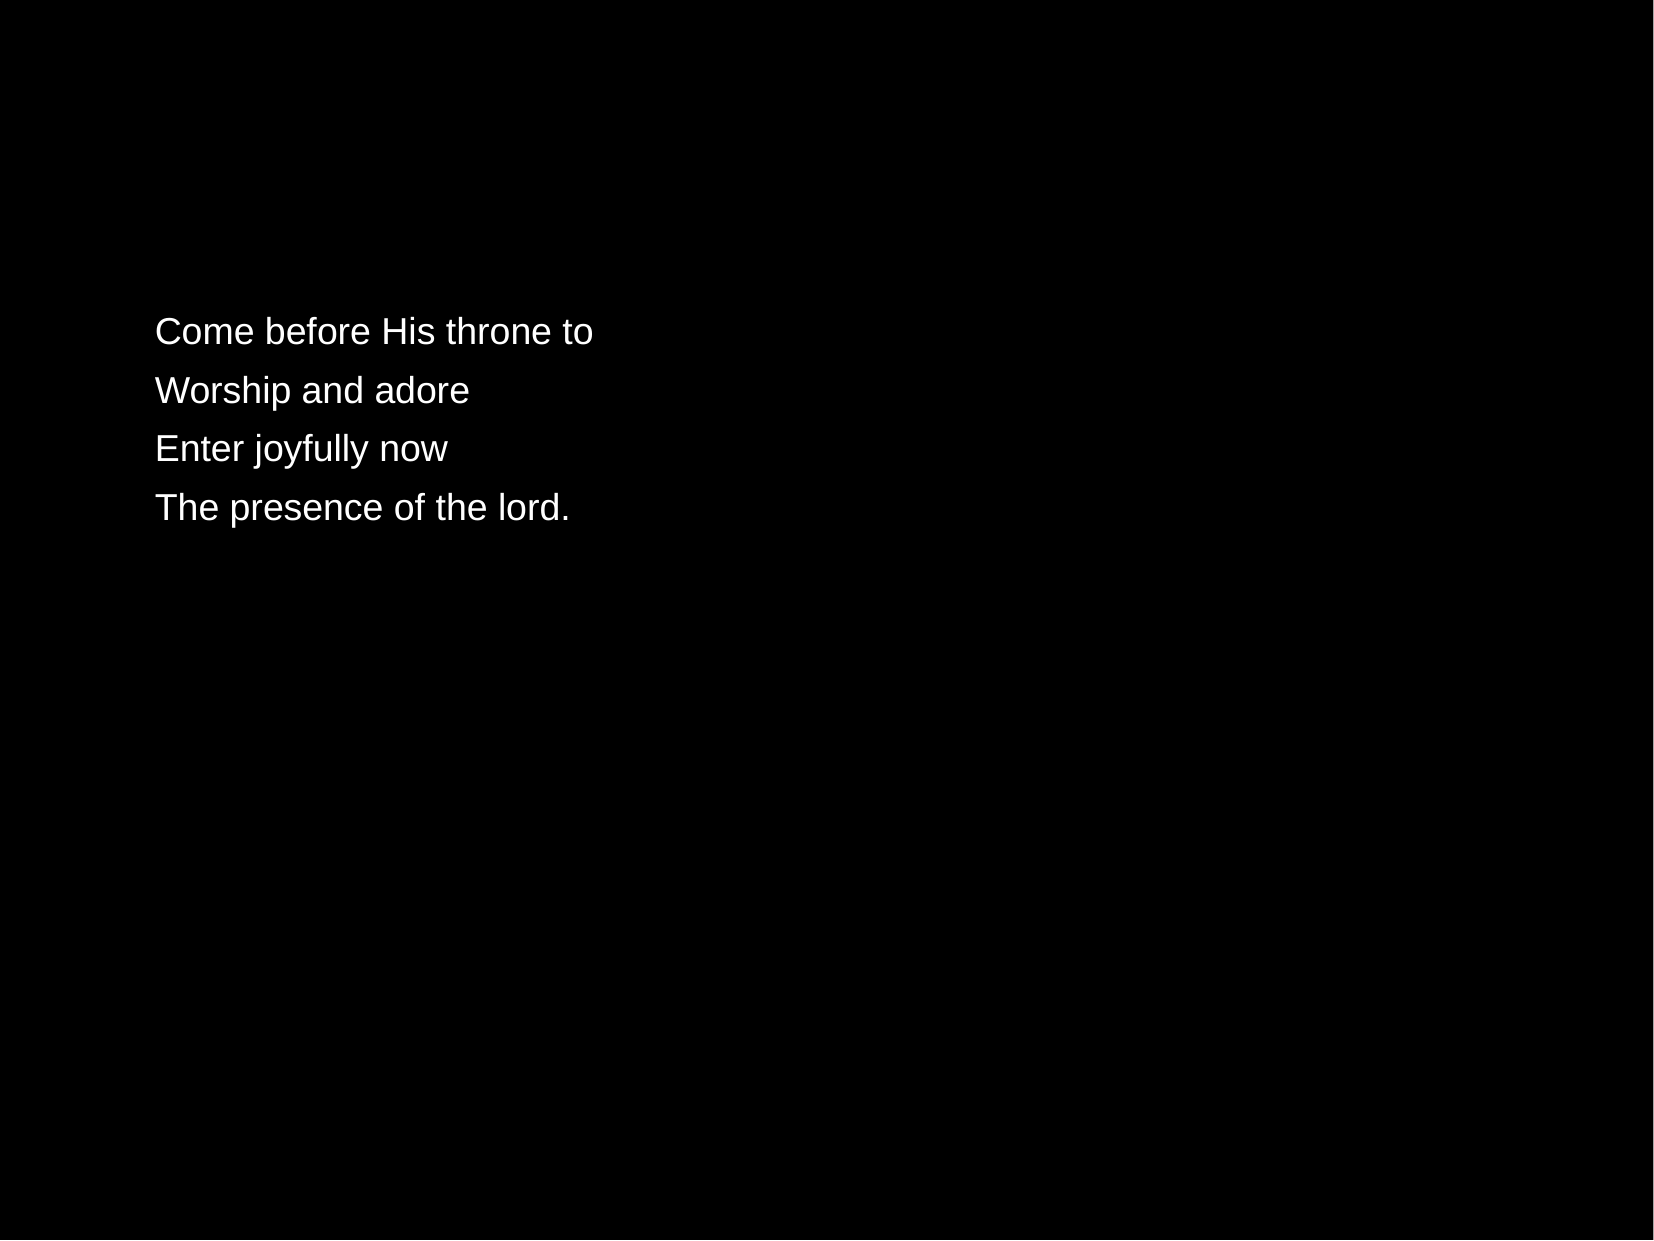

#
Come before His throne to
Worship and adore
Enter joyfully now
The presence of the lord.